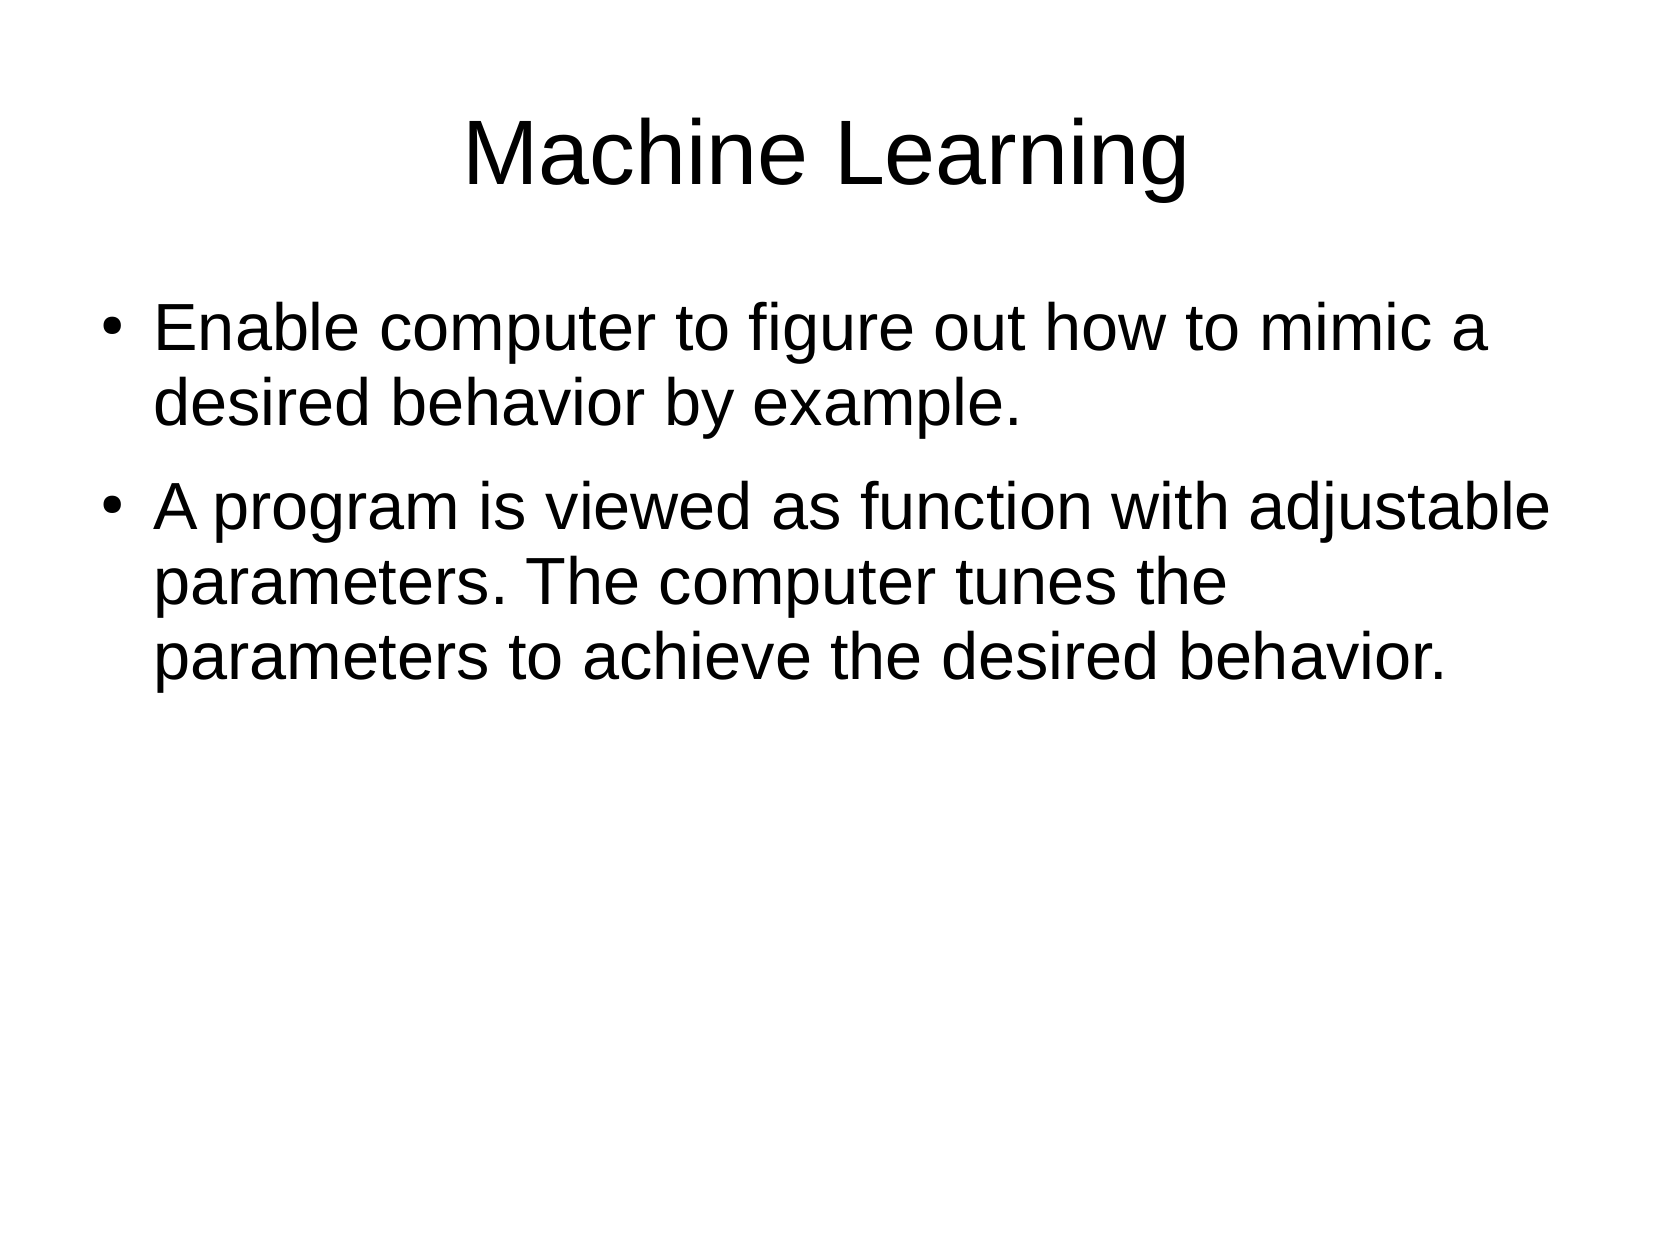

# Machine Learning
Enable computer to figure out how to mimic a desired behavior by example.
A program is viewed as function with adjustable parameters. The computer tunes the parameters to achieve the desired behavior.